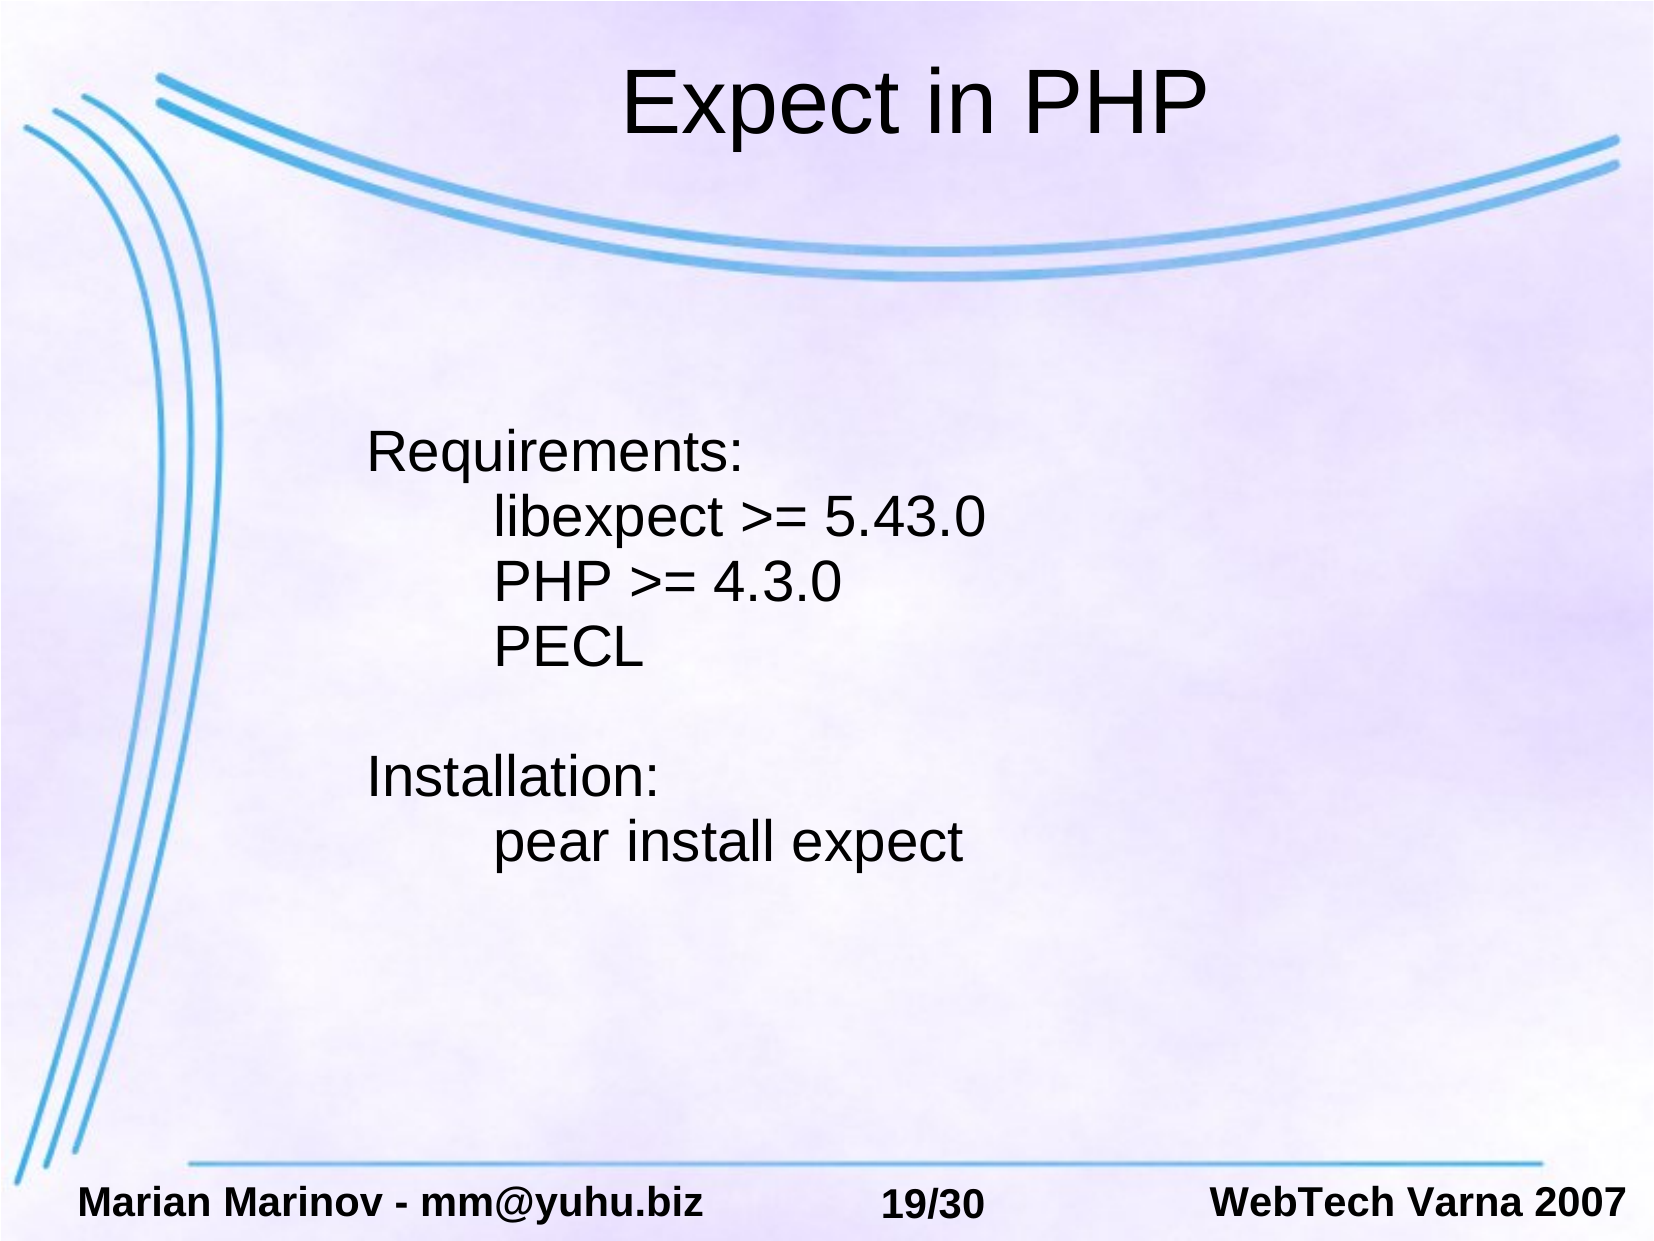

# Expect in PHP
Requirements:
	libexpect >= 5.43.0
	PHP >= 4.3.0
	PECL
Installation:
	pear install expect
20
Marian Marinov - mm@yuhu.biz
WebTech Varna 2007
19/30